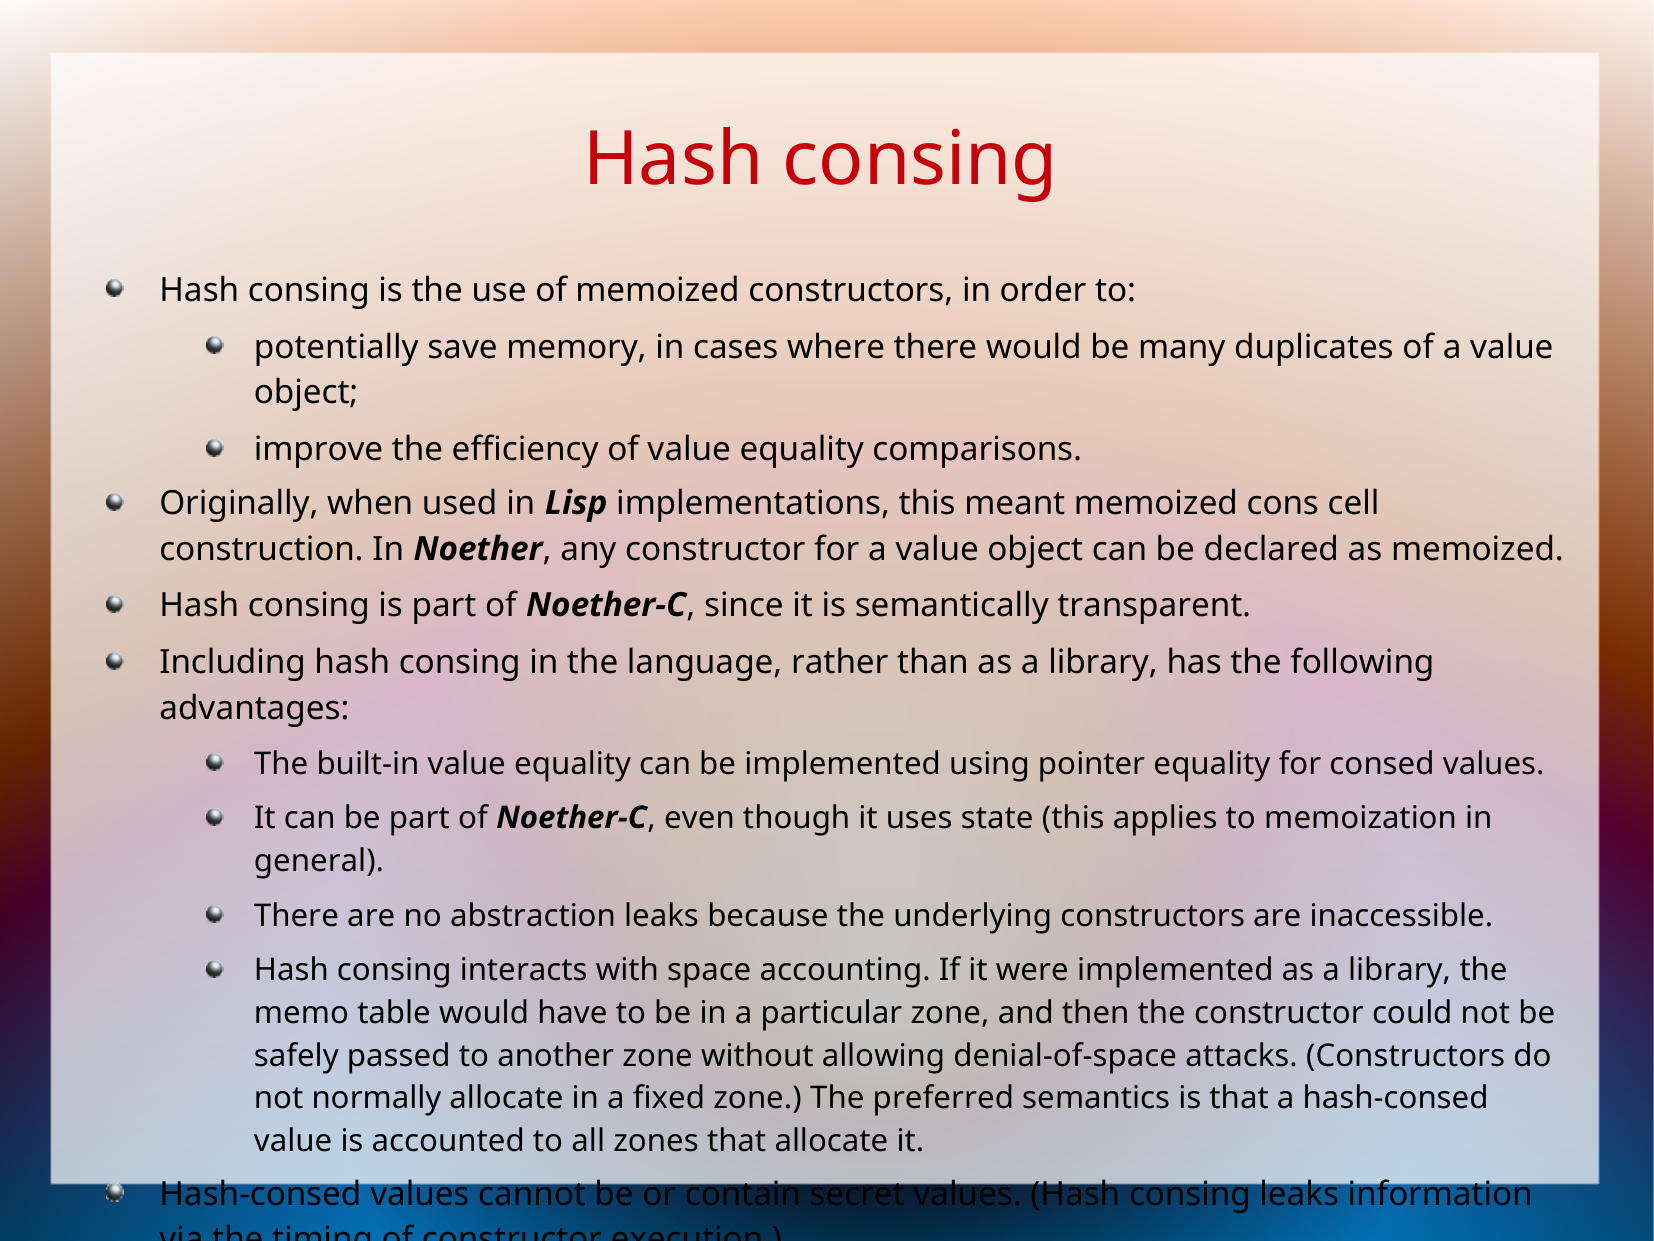

# Hash consing
Hash consing is the use of memoized constructors, in order to:
potentially save memory, in cases where there would be many duplicates of a value object;
improve the efficiency of value equality comparisons.
Originally, when used in Lisp implementations, this meant memoized cons cell construction. In Noether, any constructor for a value object can be declared as memoized.
Hash consing is part of Noether-C, since it is semantically transparent.
Including hash consing in the language, rather than as a library, has the following advantages:
The built-in value equality can be implemented using pointer equality for consed values.
It can be part of Noether-C, even though it uses state (this applies to memoization in general).
There are no abstraction leaks because the underlying constructors are inaccessible.
Hash consing interacts with space accounting. If it were implemented as a library, the memo table would have to be in a particular zone, and then the constructor could not be safely passed to another zone without allowing denial-of-space attacks. (Constructors do not normally allocate in a fixed zone.) The preferred semantics is that a hash-consed value is accounted to all zones that allocate it.
Hash-consed values cannot be or contain secret values. (Hash consing leaks information via the timing of constructor execution.)